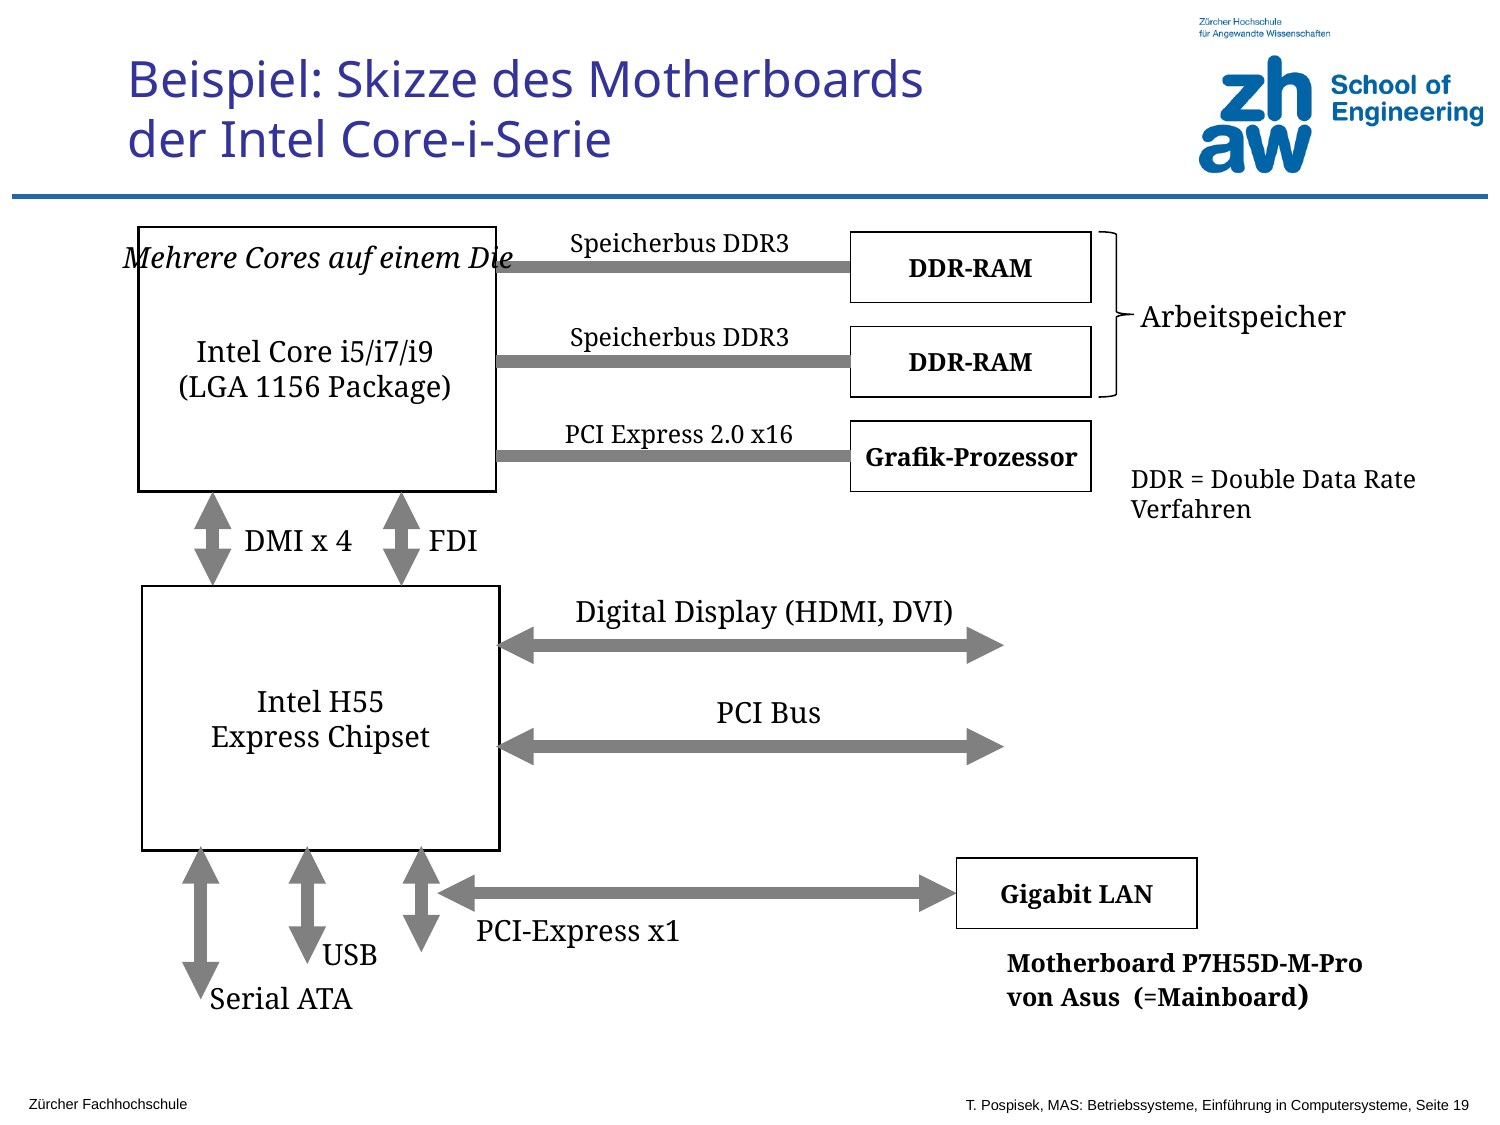

# Beispiel: Skizze des Motherboards der Intel Core-i-Serie
Speicherbus DDR3
Mehrere Cores auf einem Die
DDR-RAM
Arbeitspeicher
Speicherbus DDR3
Intel Core i5/i7/i9
(LGA 1156 Package)
DDR-RAM
PCI Express 2.0 x16
Grafik-Prozessor
DDR = Double Data Rate Verfahren
DMI x 4
FDI
Intel H55
Express Chipset
Digital Display (HDMI, DVI)
PCI Bus
Gigabit LAN
PCI-Express x1
USB
Motherboard P7H55D-M-Pro von Asus (=Mainboard)
Serial ATA